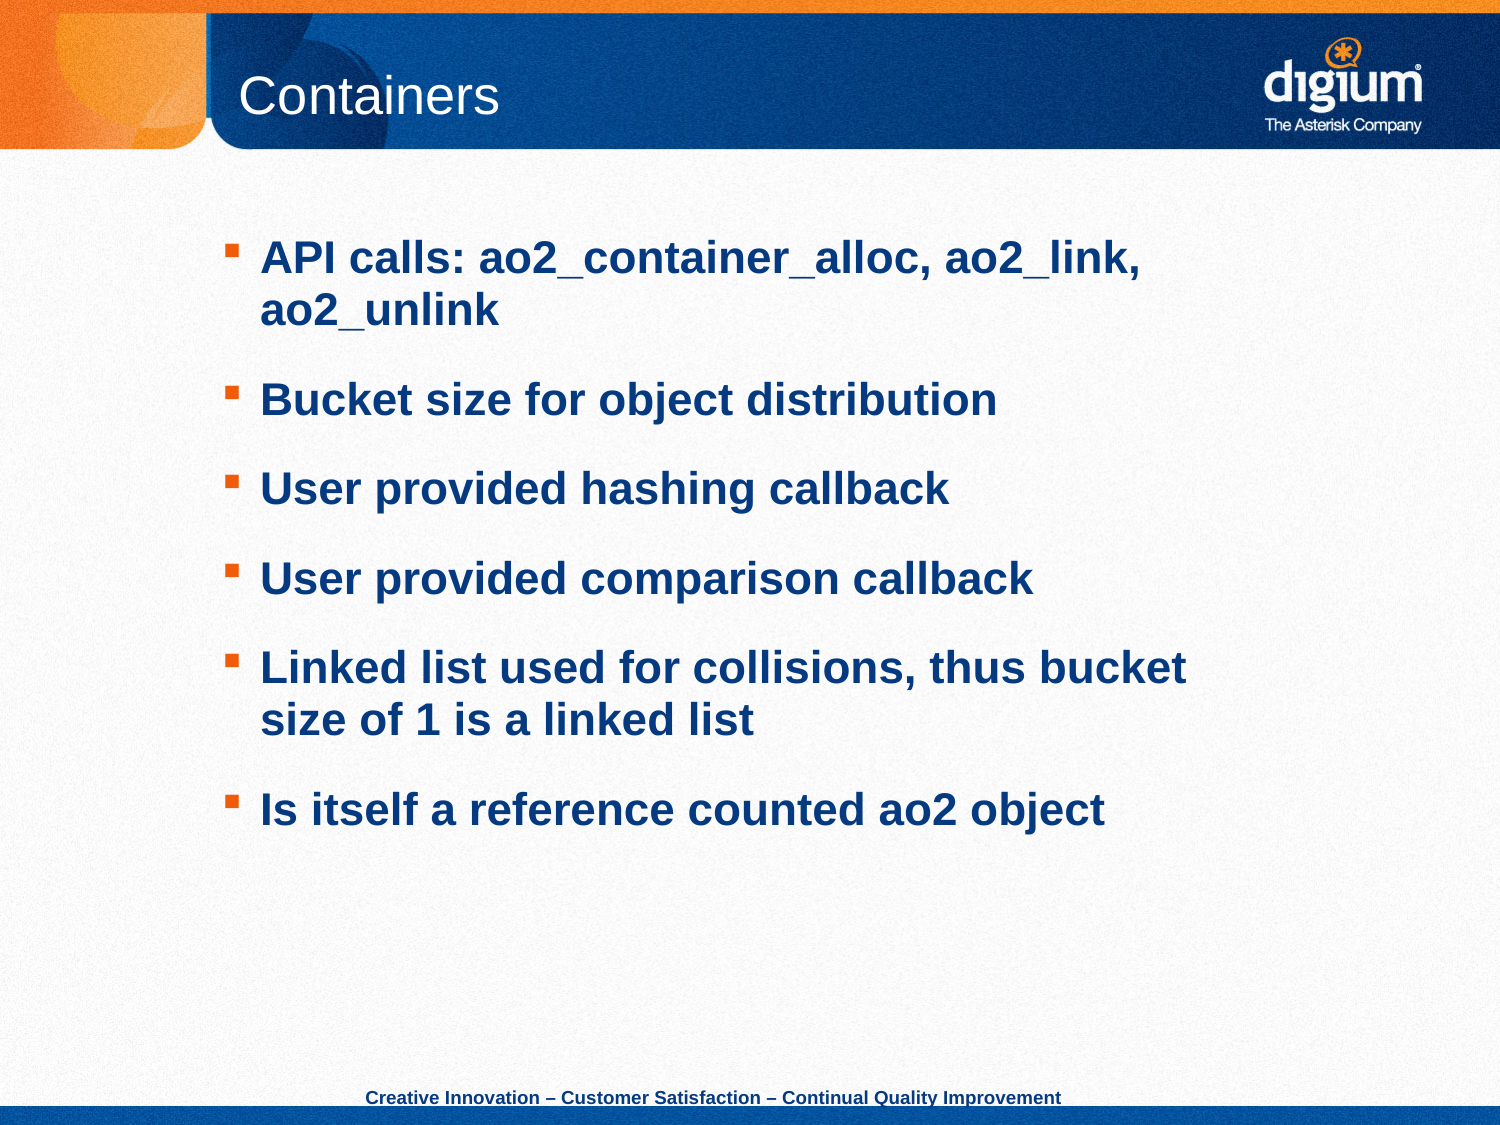

# Containers
API calls: ao2_container_alloc, ao2_link, ao2_unlink
Bucket size for object distribution
User provided hashing callback
User provided comparison callback
Linked list used for collisions, thus bucket size of 1 is a linked list
Is itself a reference counted ao2 object